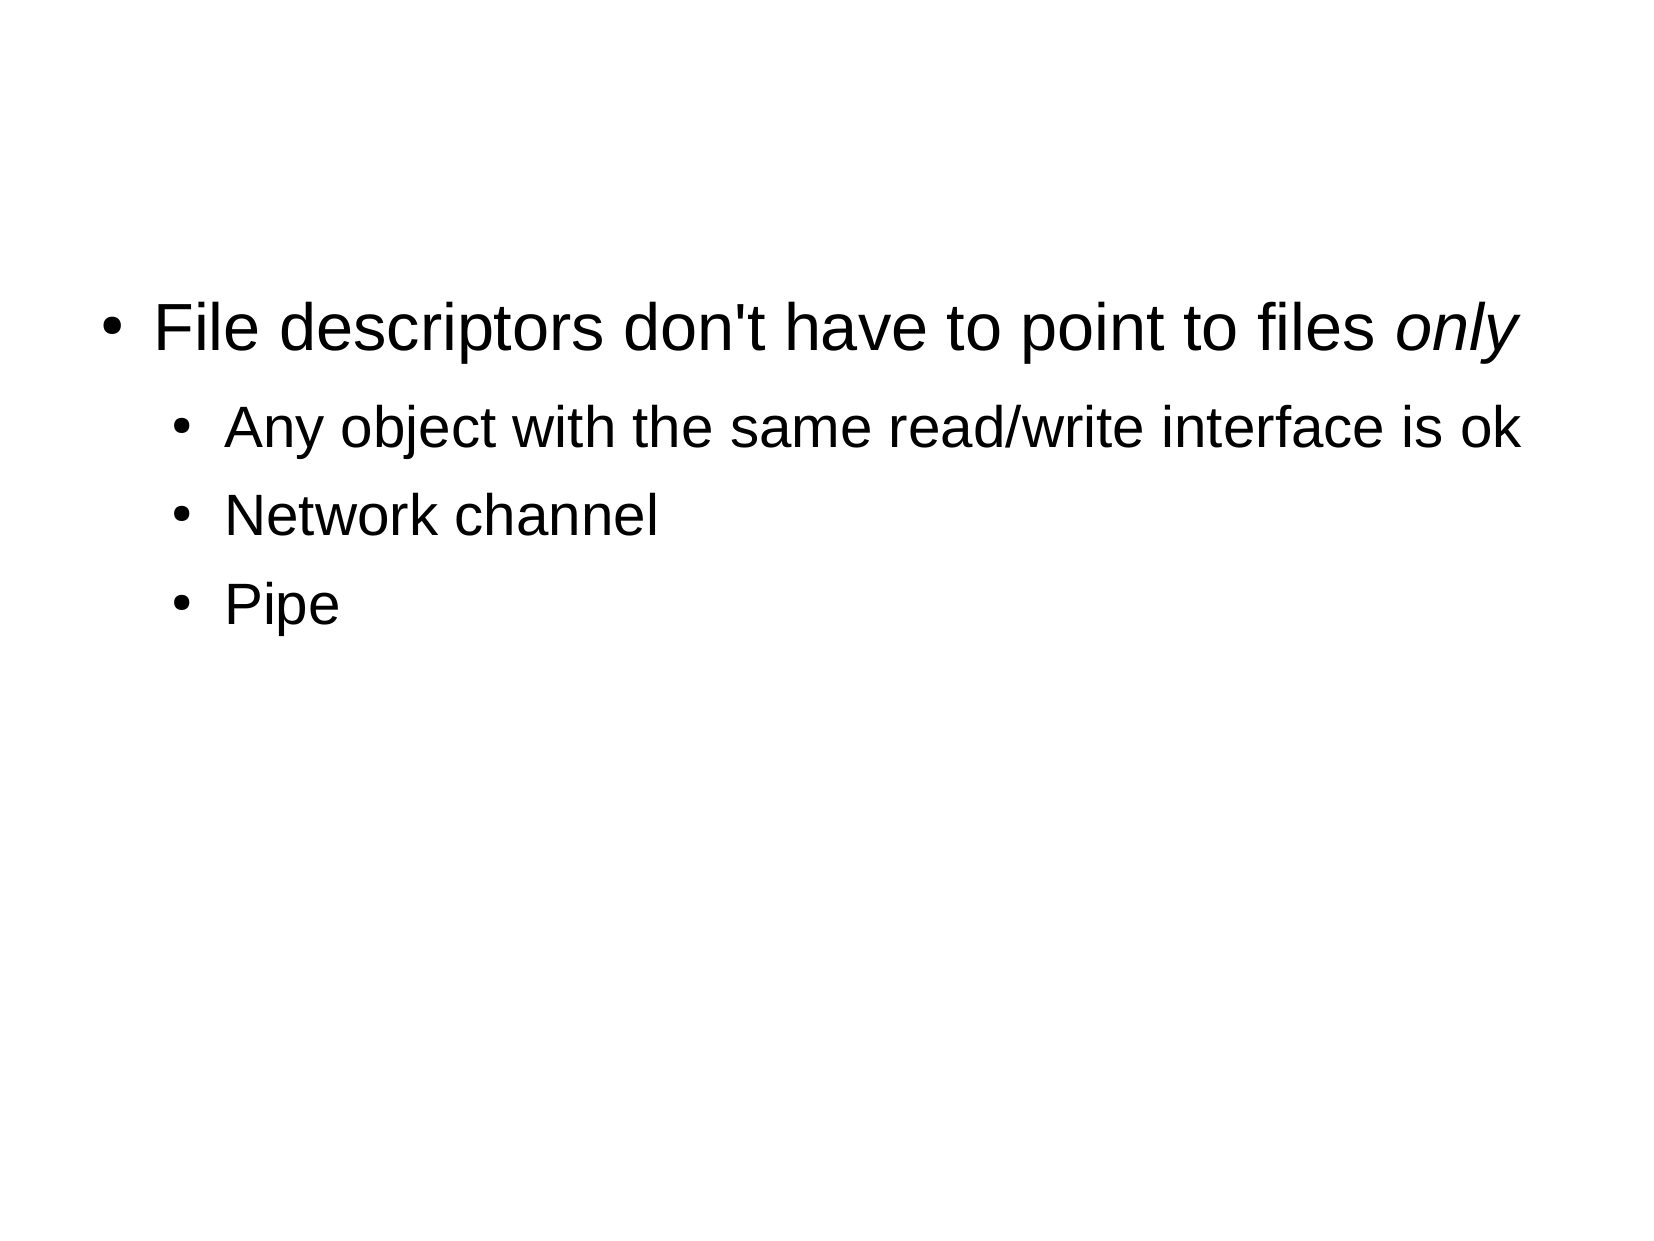

#
File descriptors don't have to point to files only
Any object with the same read/write interface is ok
Network channel
Pipe